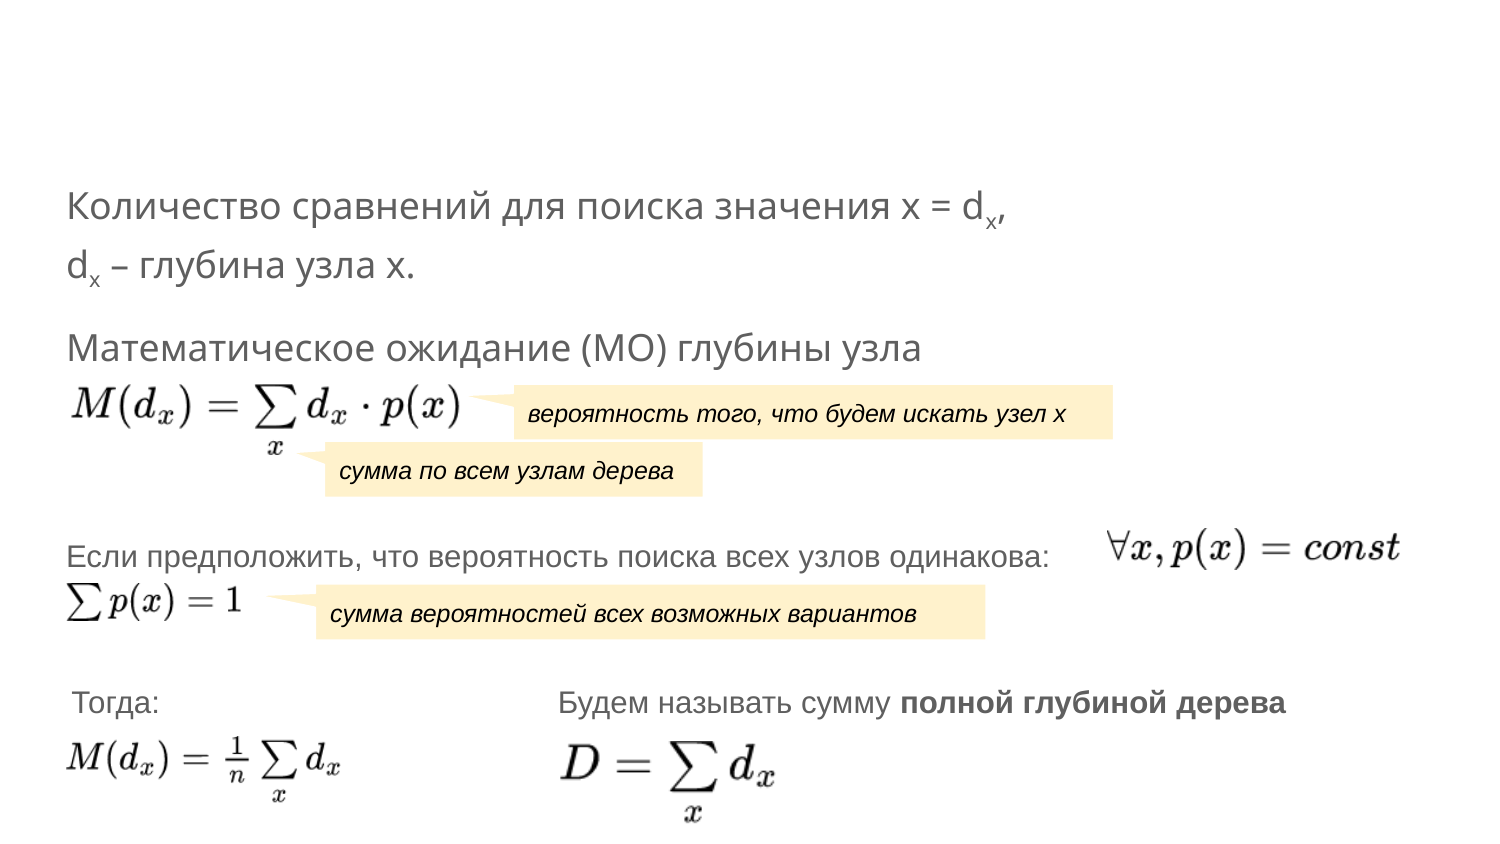

#
Количество сравнений для поиска значения x = dx,
dx – глубина узла х.
Математическое ожидание (МО) глубины узла
вероятность того, что будем искать узел x
сумма по всем узлам дерева
Если предположить, что вероятность поиска всех узлов одинакова:
сумма вероятностей всех возможных вариантов
Тогда:
Будем называть сумму полной глубиной дерева